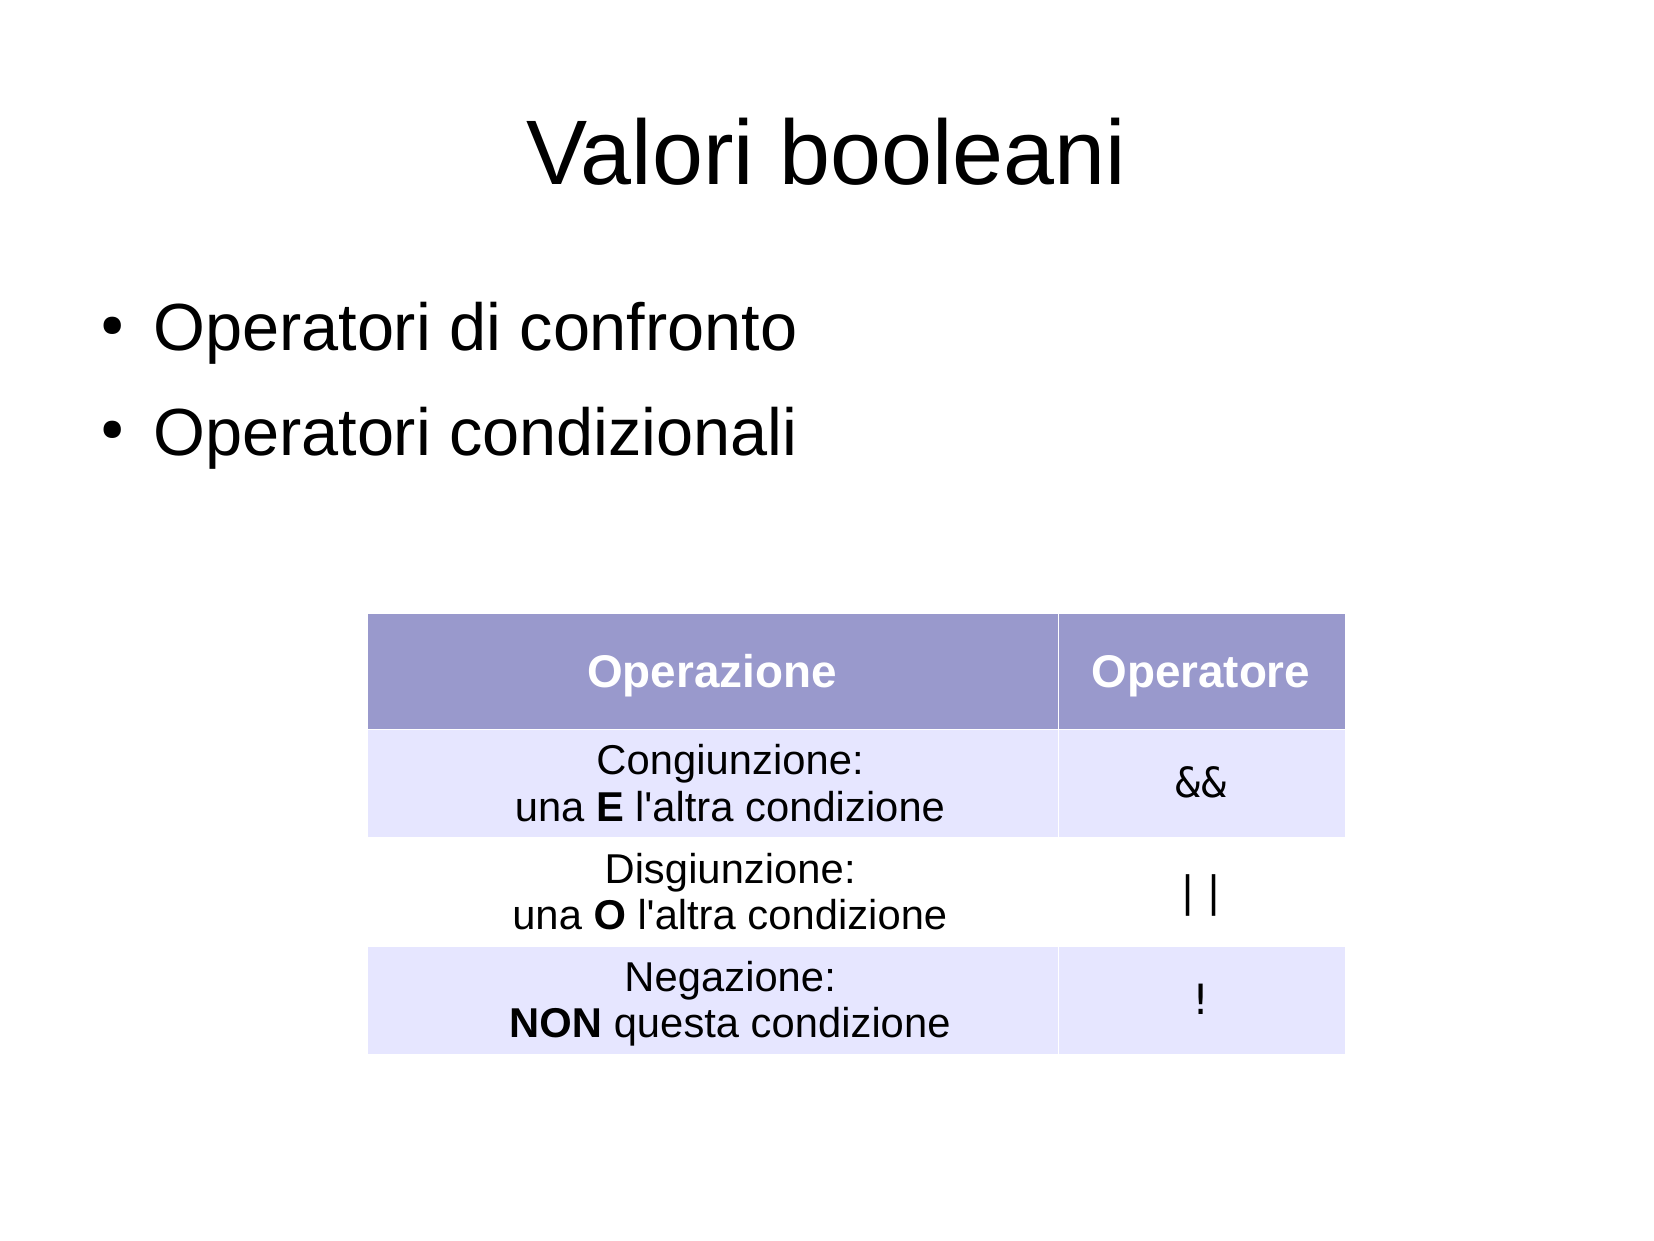

# Valori booleani
Operatori di confronto
Operatori condizionali
| Operazione | Operatore |
| --- | --- |
| Congiunzione: una E l'altra condizione | && |
| Disgiunzione: una O l'altra condizione | || |
| Negazione: NON questa condizione | ! |